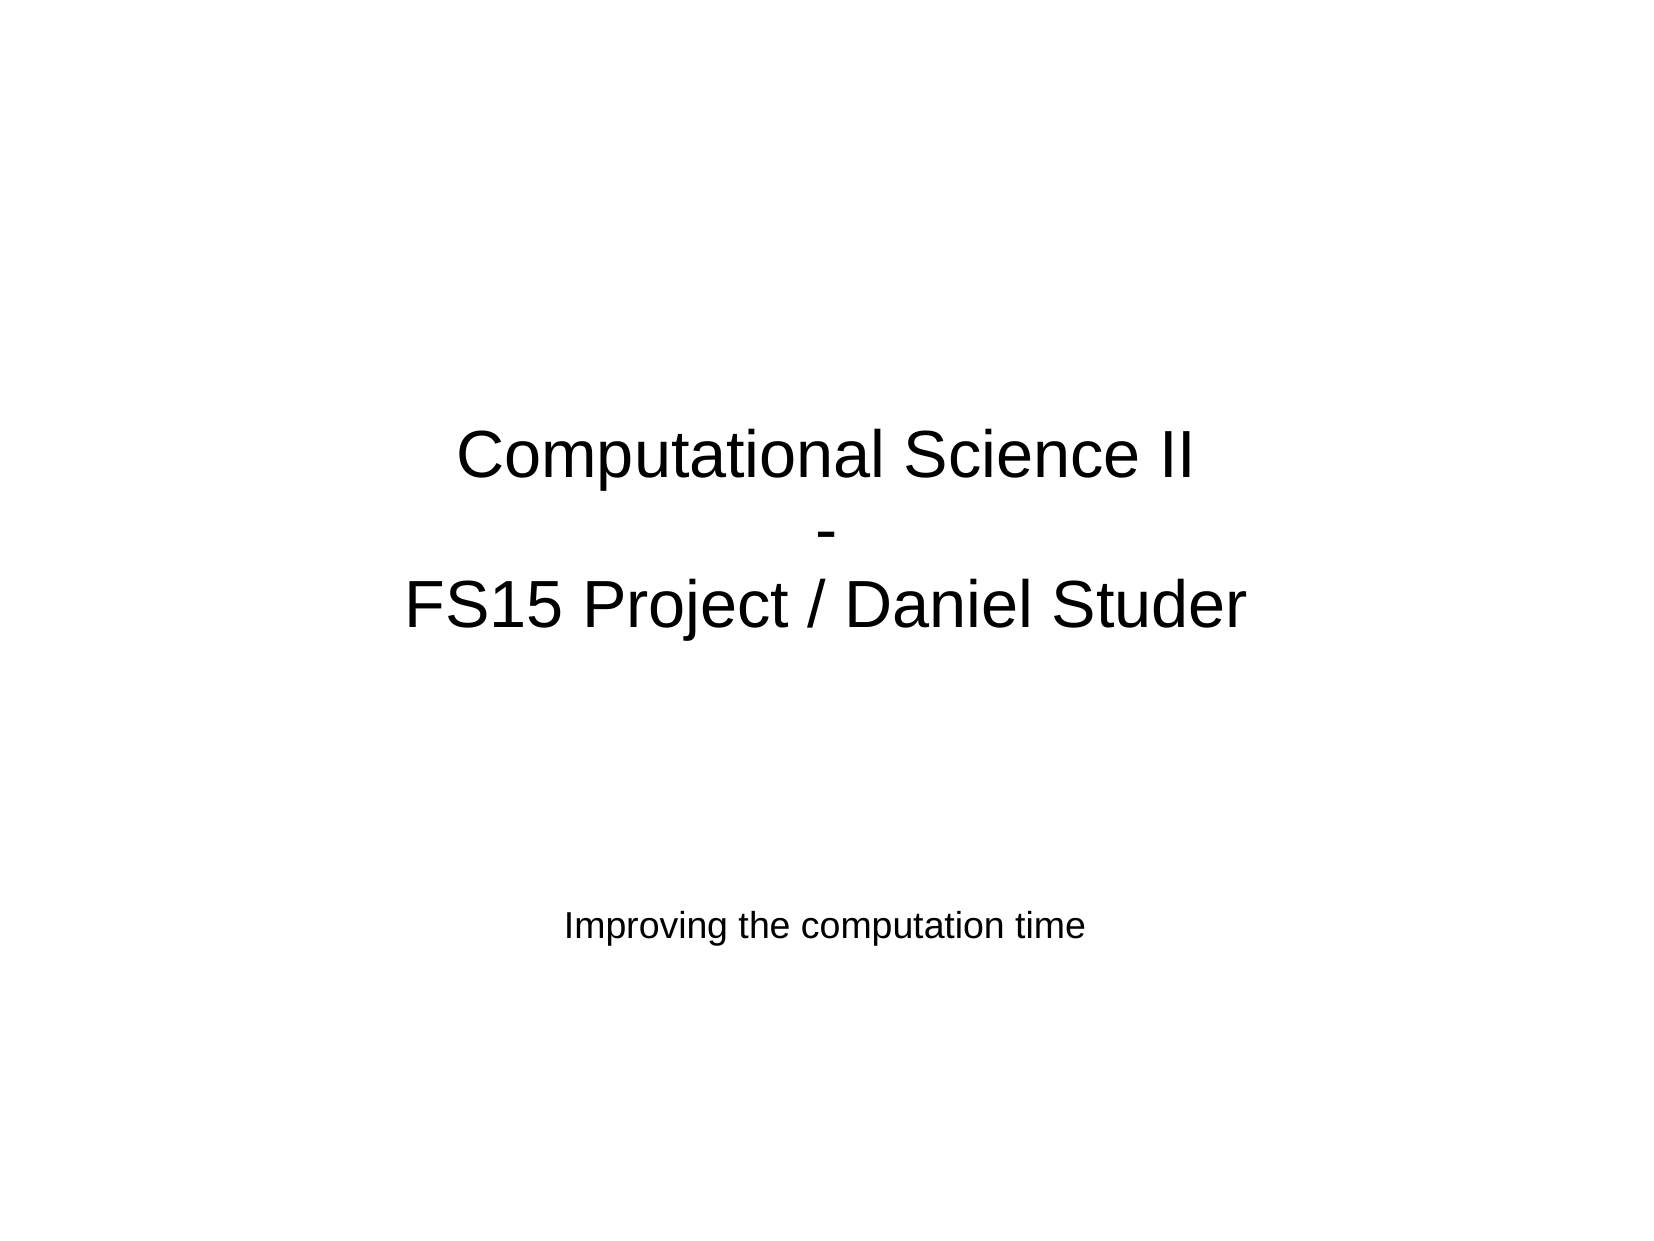

#
Computational Science II
-
FS15 Project / Daniel Studer
Improving the computation time